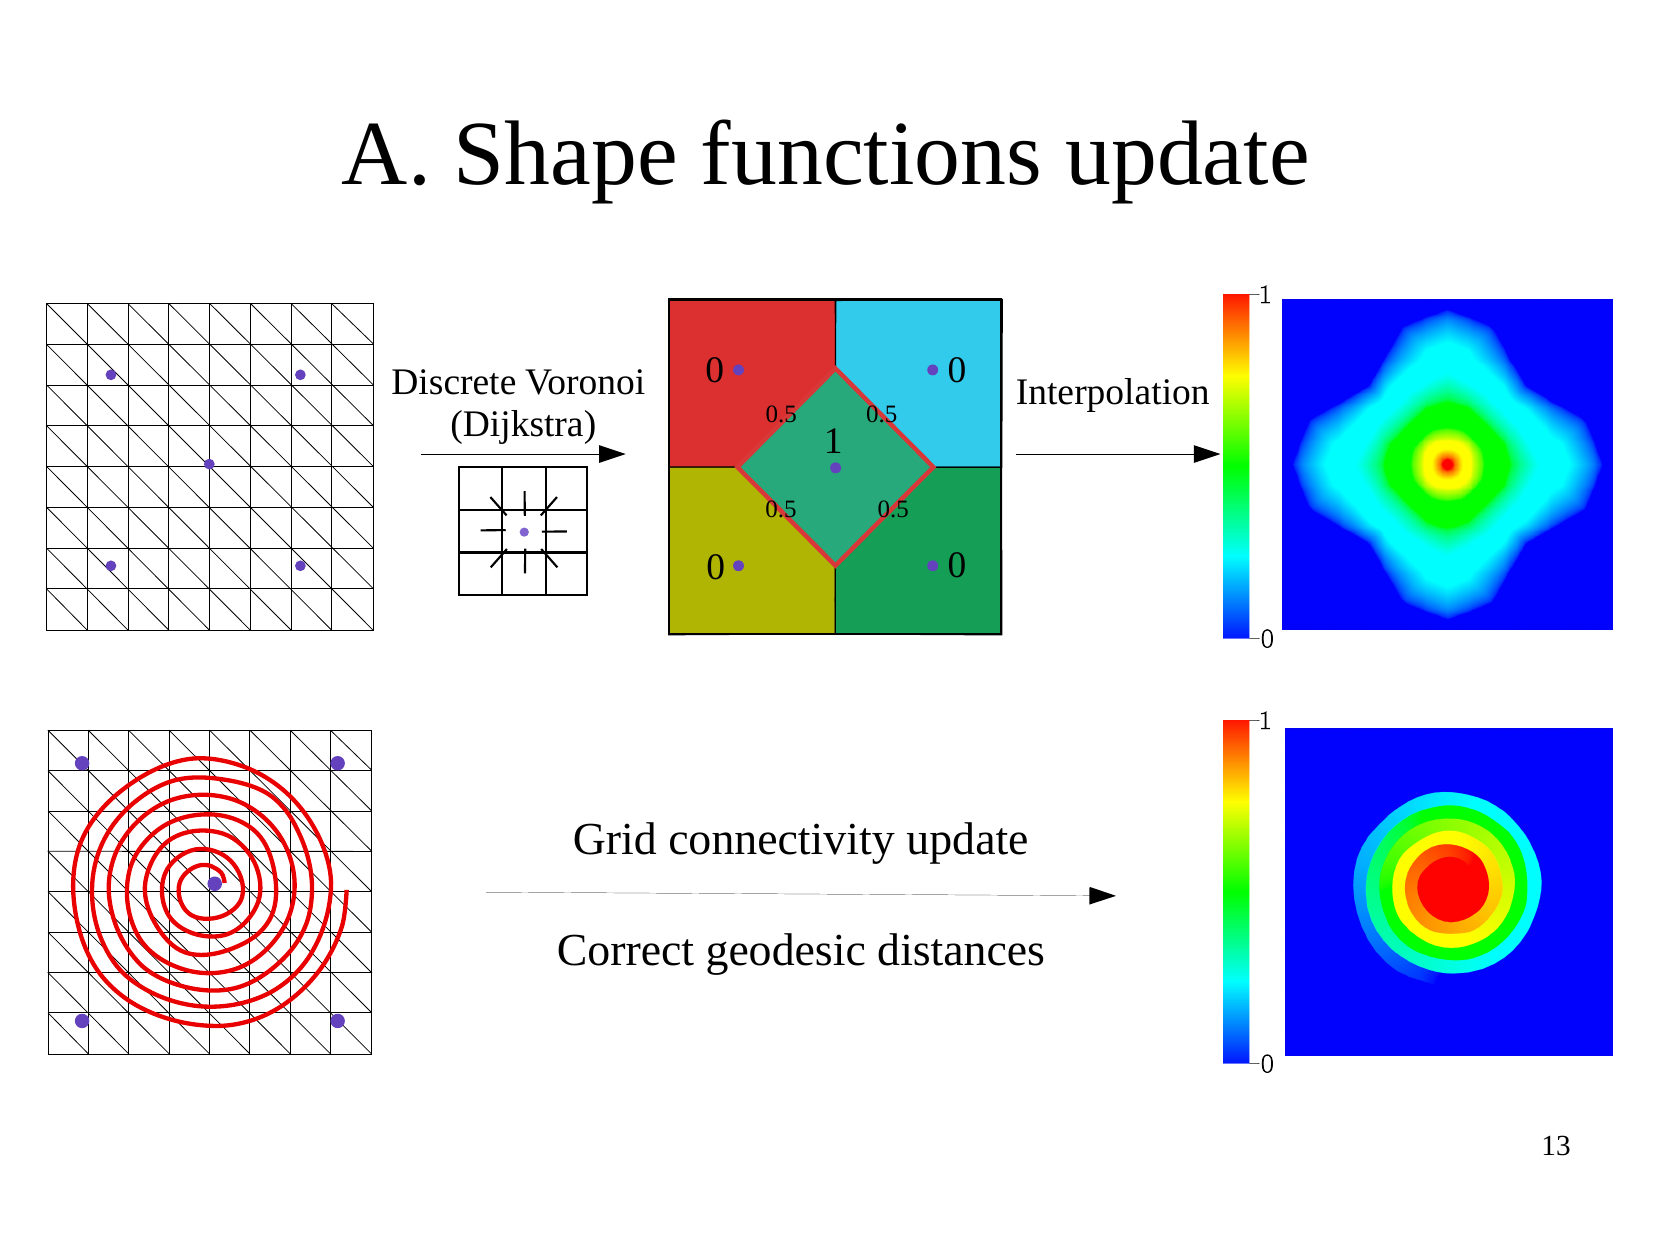

# A. Shape functions update
0
0
0.5
0.5
1
0.5
0.5
0
0
Discrete Voronoi
(Dijkstra)
Interpolation
Grid connectivity update
Correct geodesic distances
13